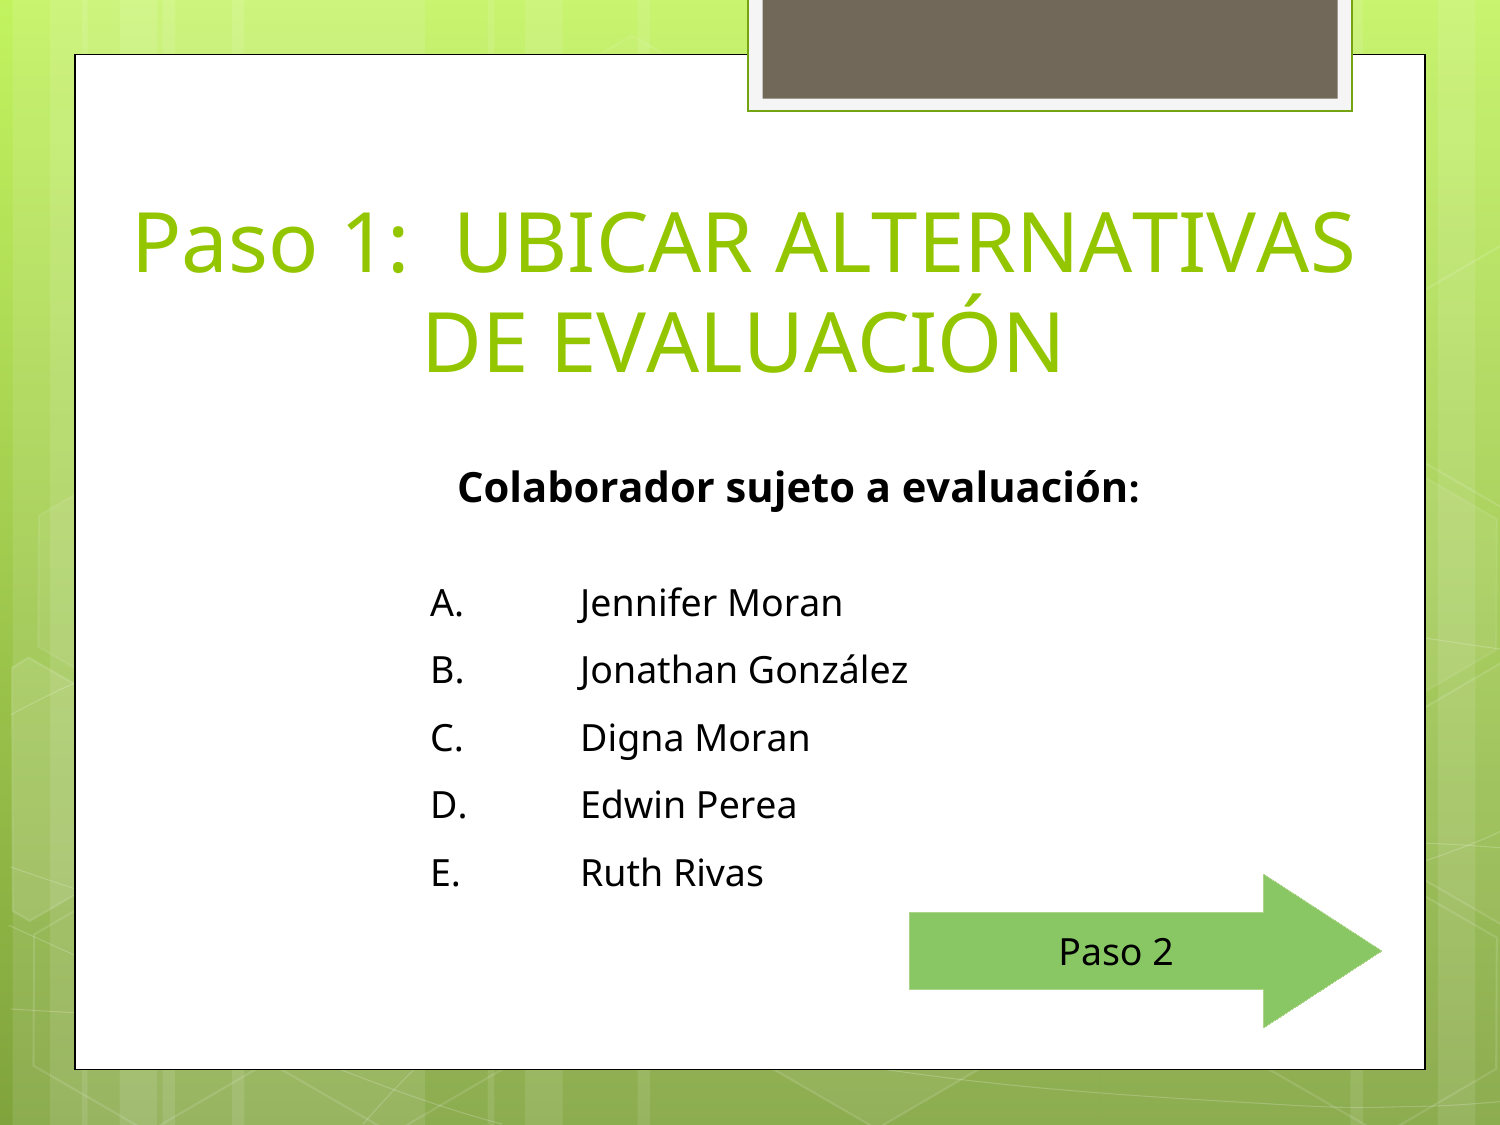

# Paso 1: UBICAR ALTERNATIVAS DE EVALUACIÓN
Colaborador sujeto a evaluación:
A. 	Jennifer Moran
B. 	Jonathan González
C. 	Digna Moran
D. 	Edwin Perea
E. 	Ruth Rivas
Paso 2